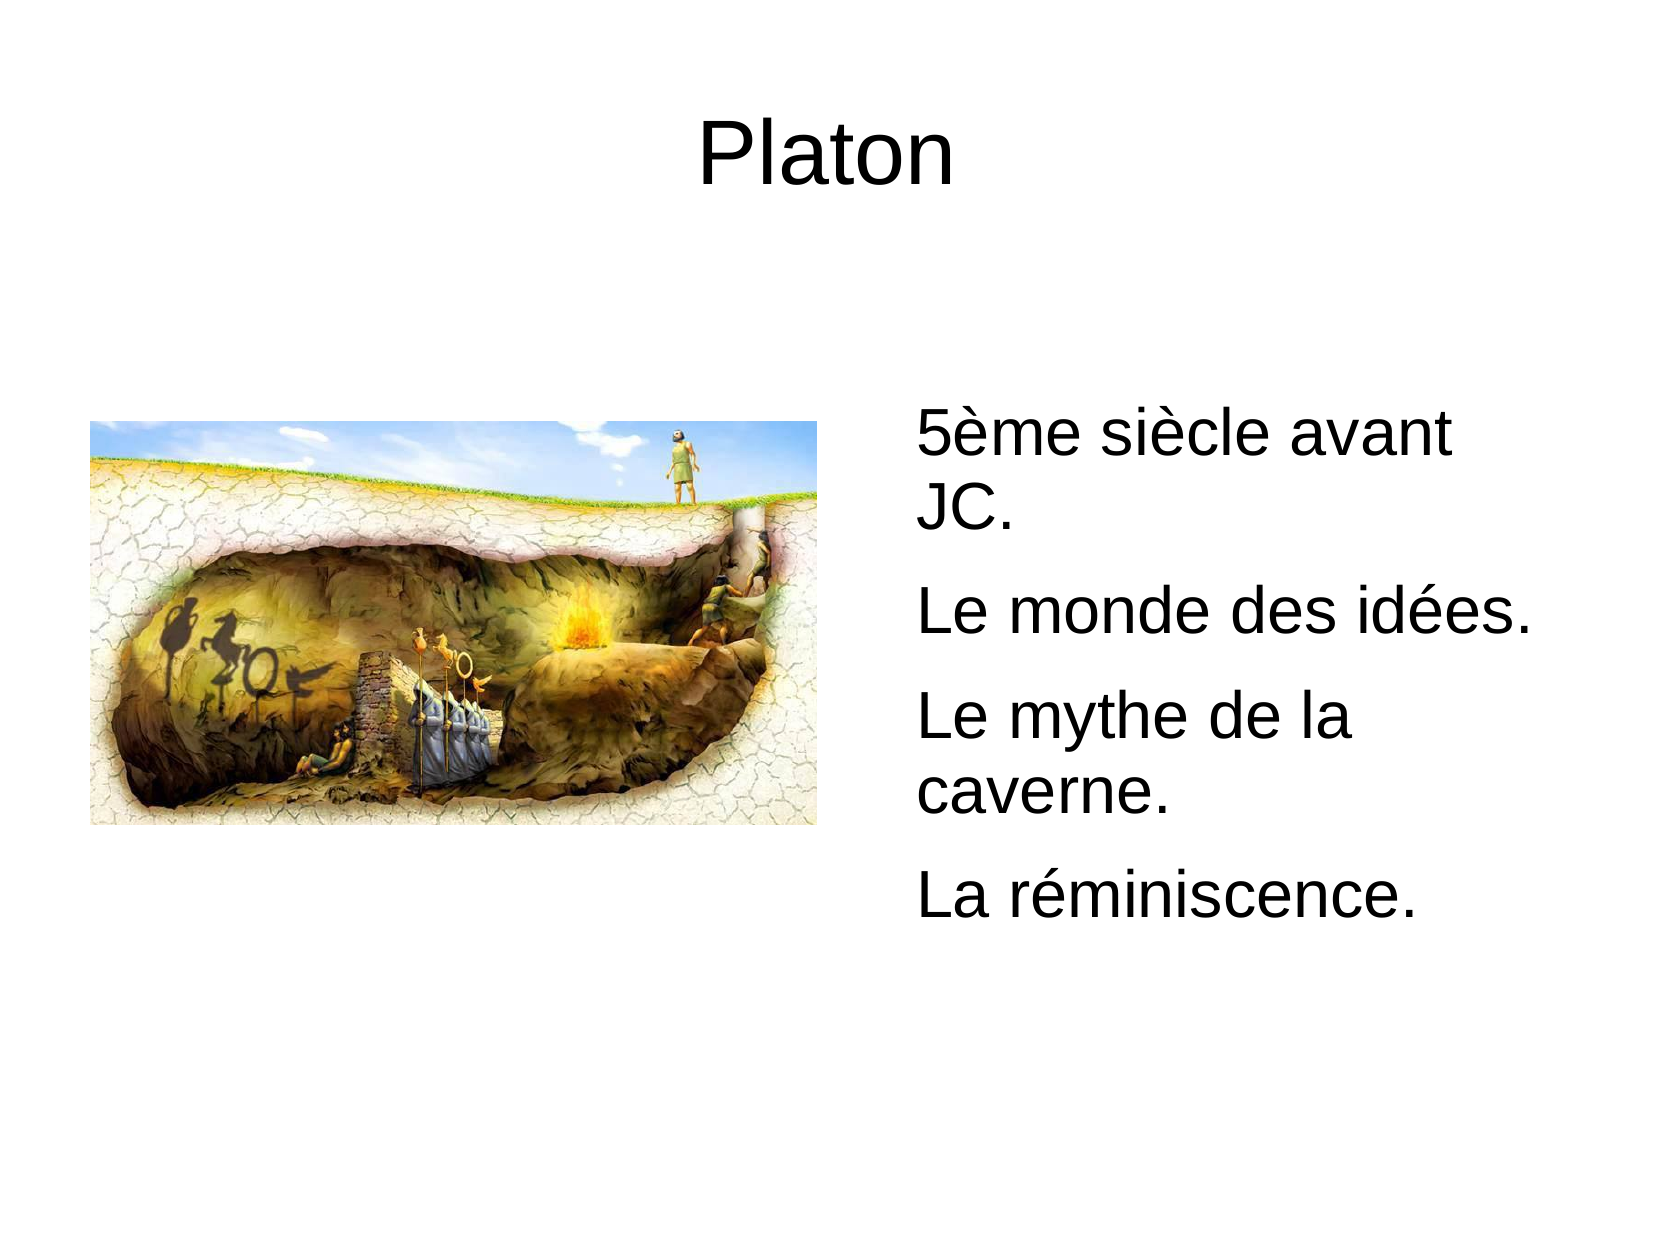

# Platon
5ème siècle avant JC.
Le monde des idées.
Le mythe de la caverne.
La réminiscence.